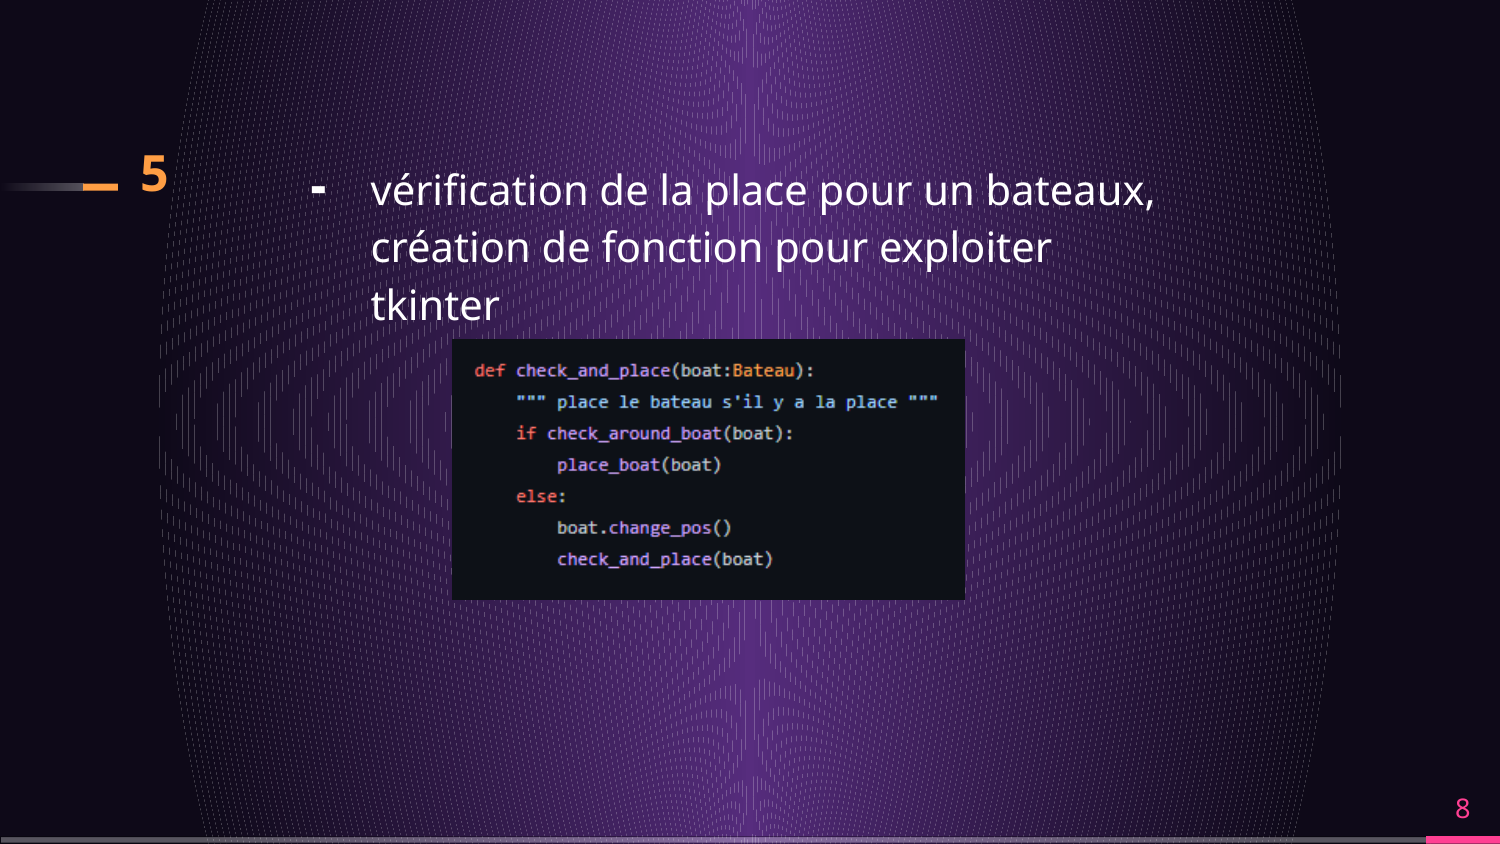

# 5
vérification de la place pour un bateaux, création de fonction pour exploiter tkinter
8